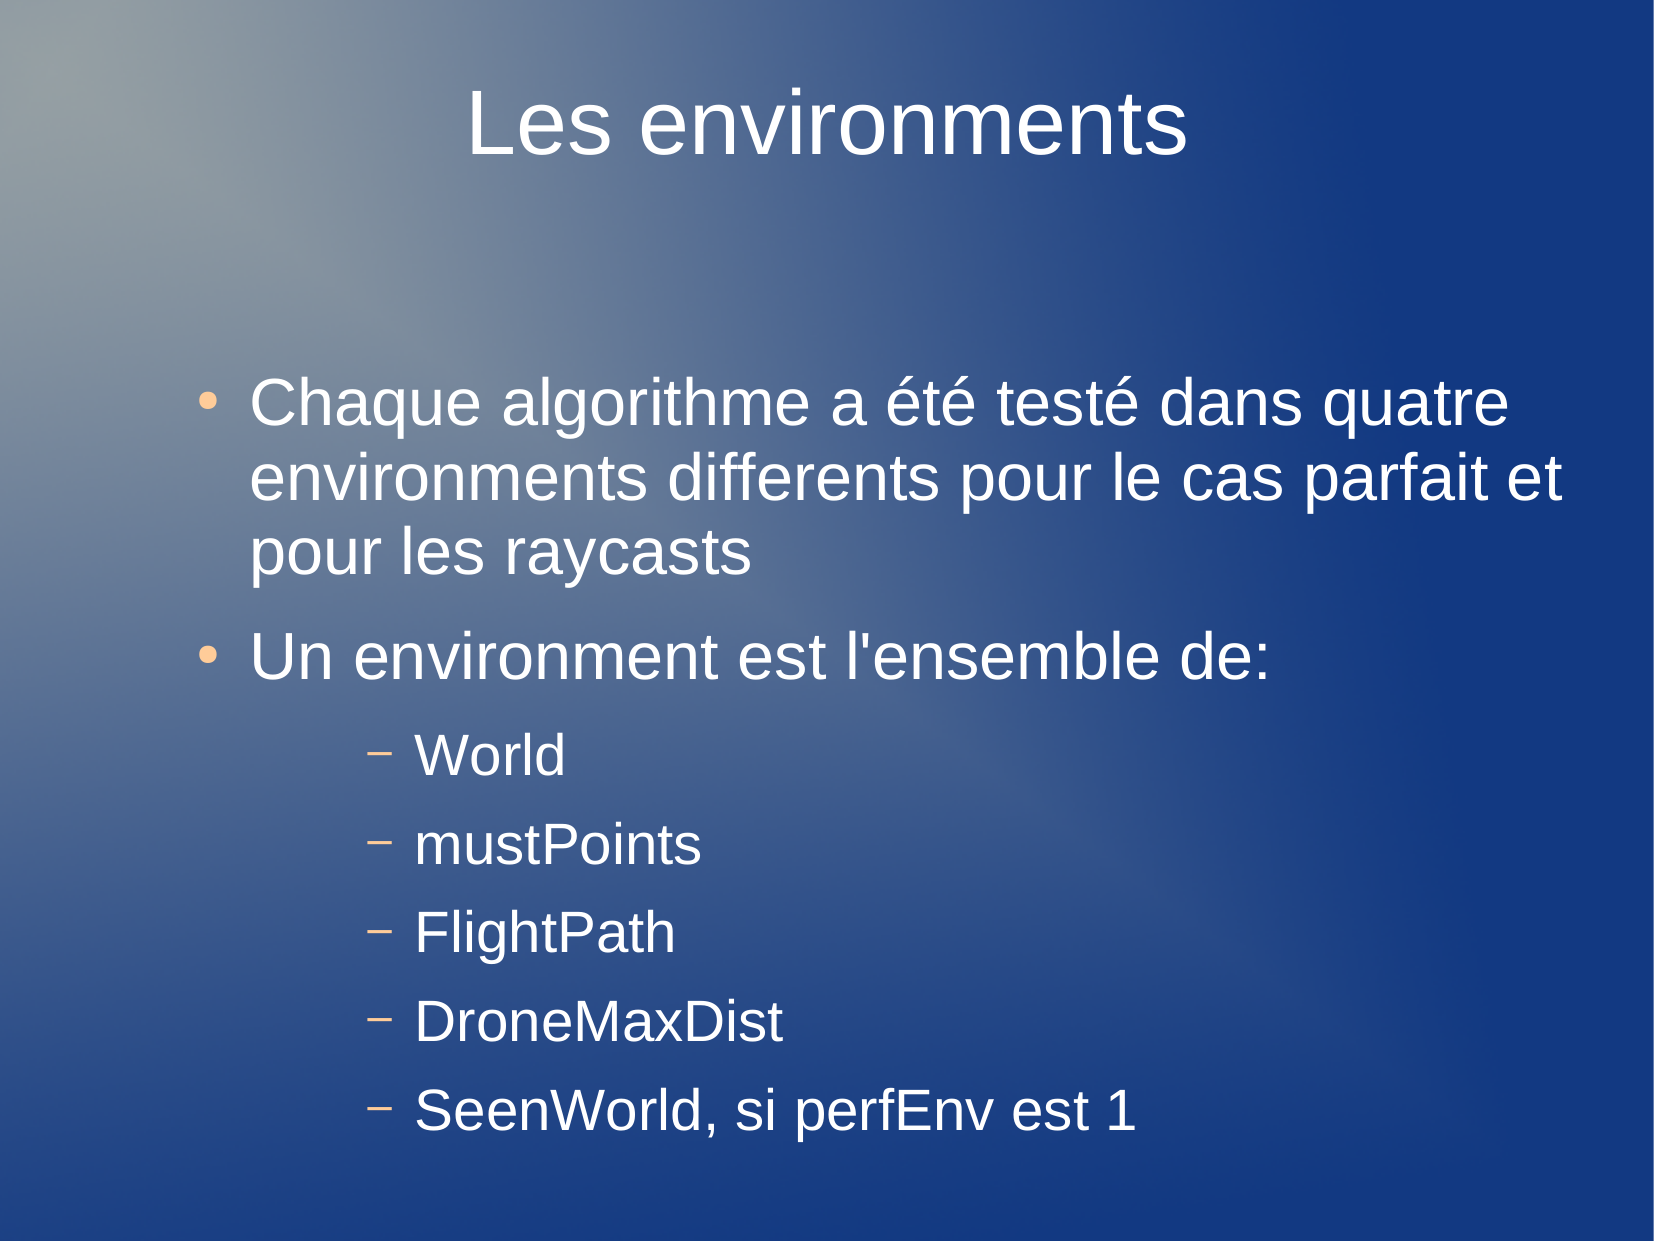

# Les environments
Chaque algorithme a été testé dans quatre environments differents pour le cas parfait et pour les raycasts
Un environment est l'ensemble de:
World
mustPoints
FlightPath
DroneMaxDist
SeenWorld, si perfEnv est 1